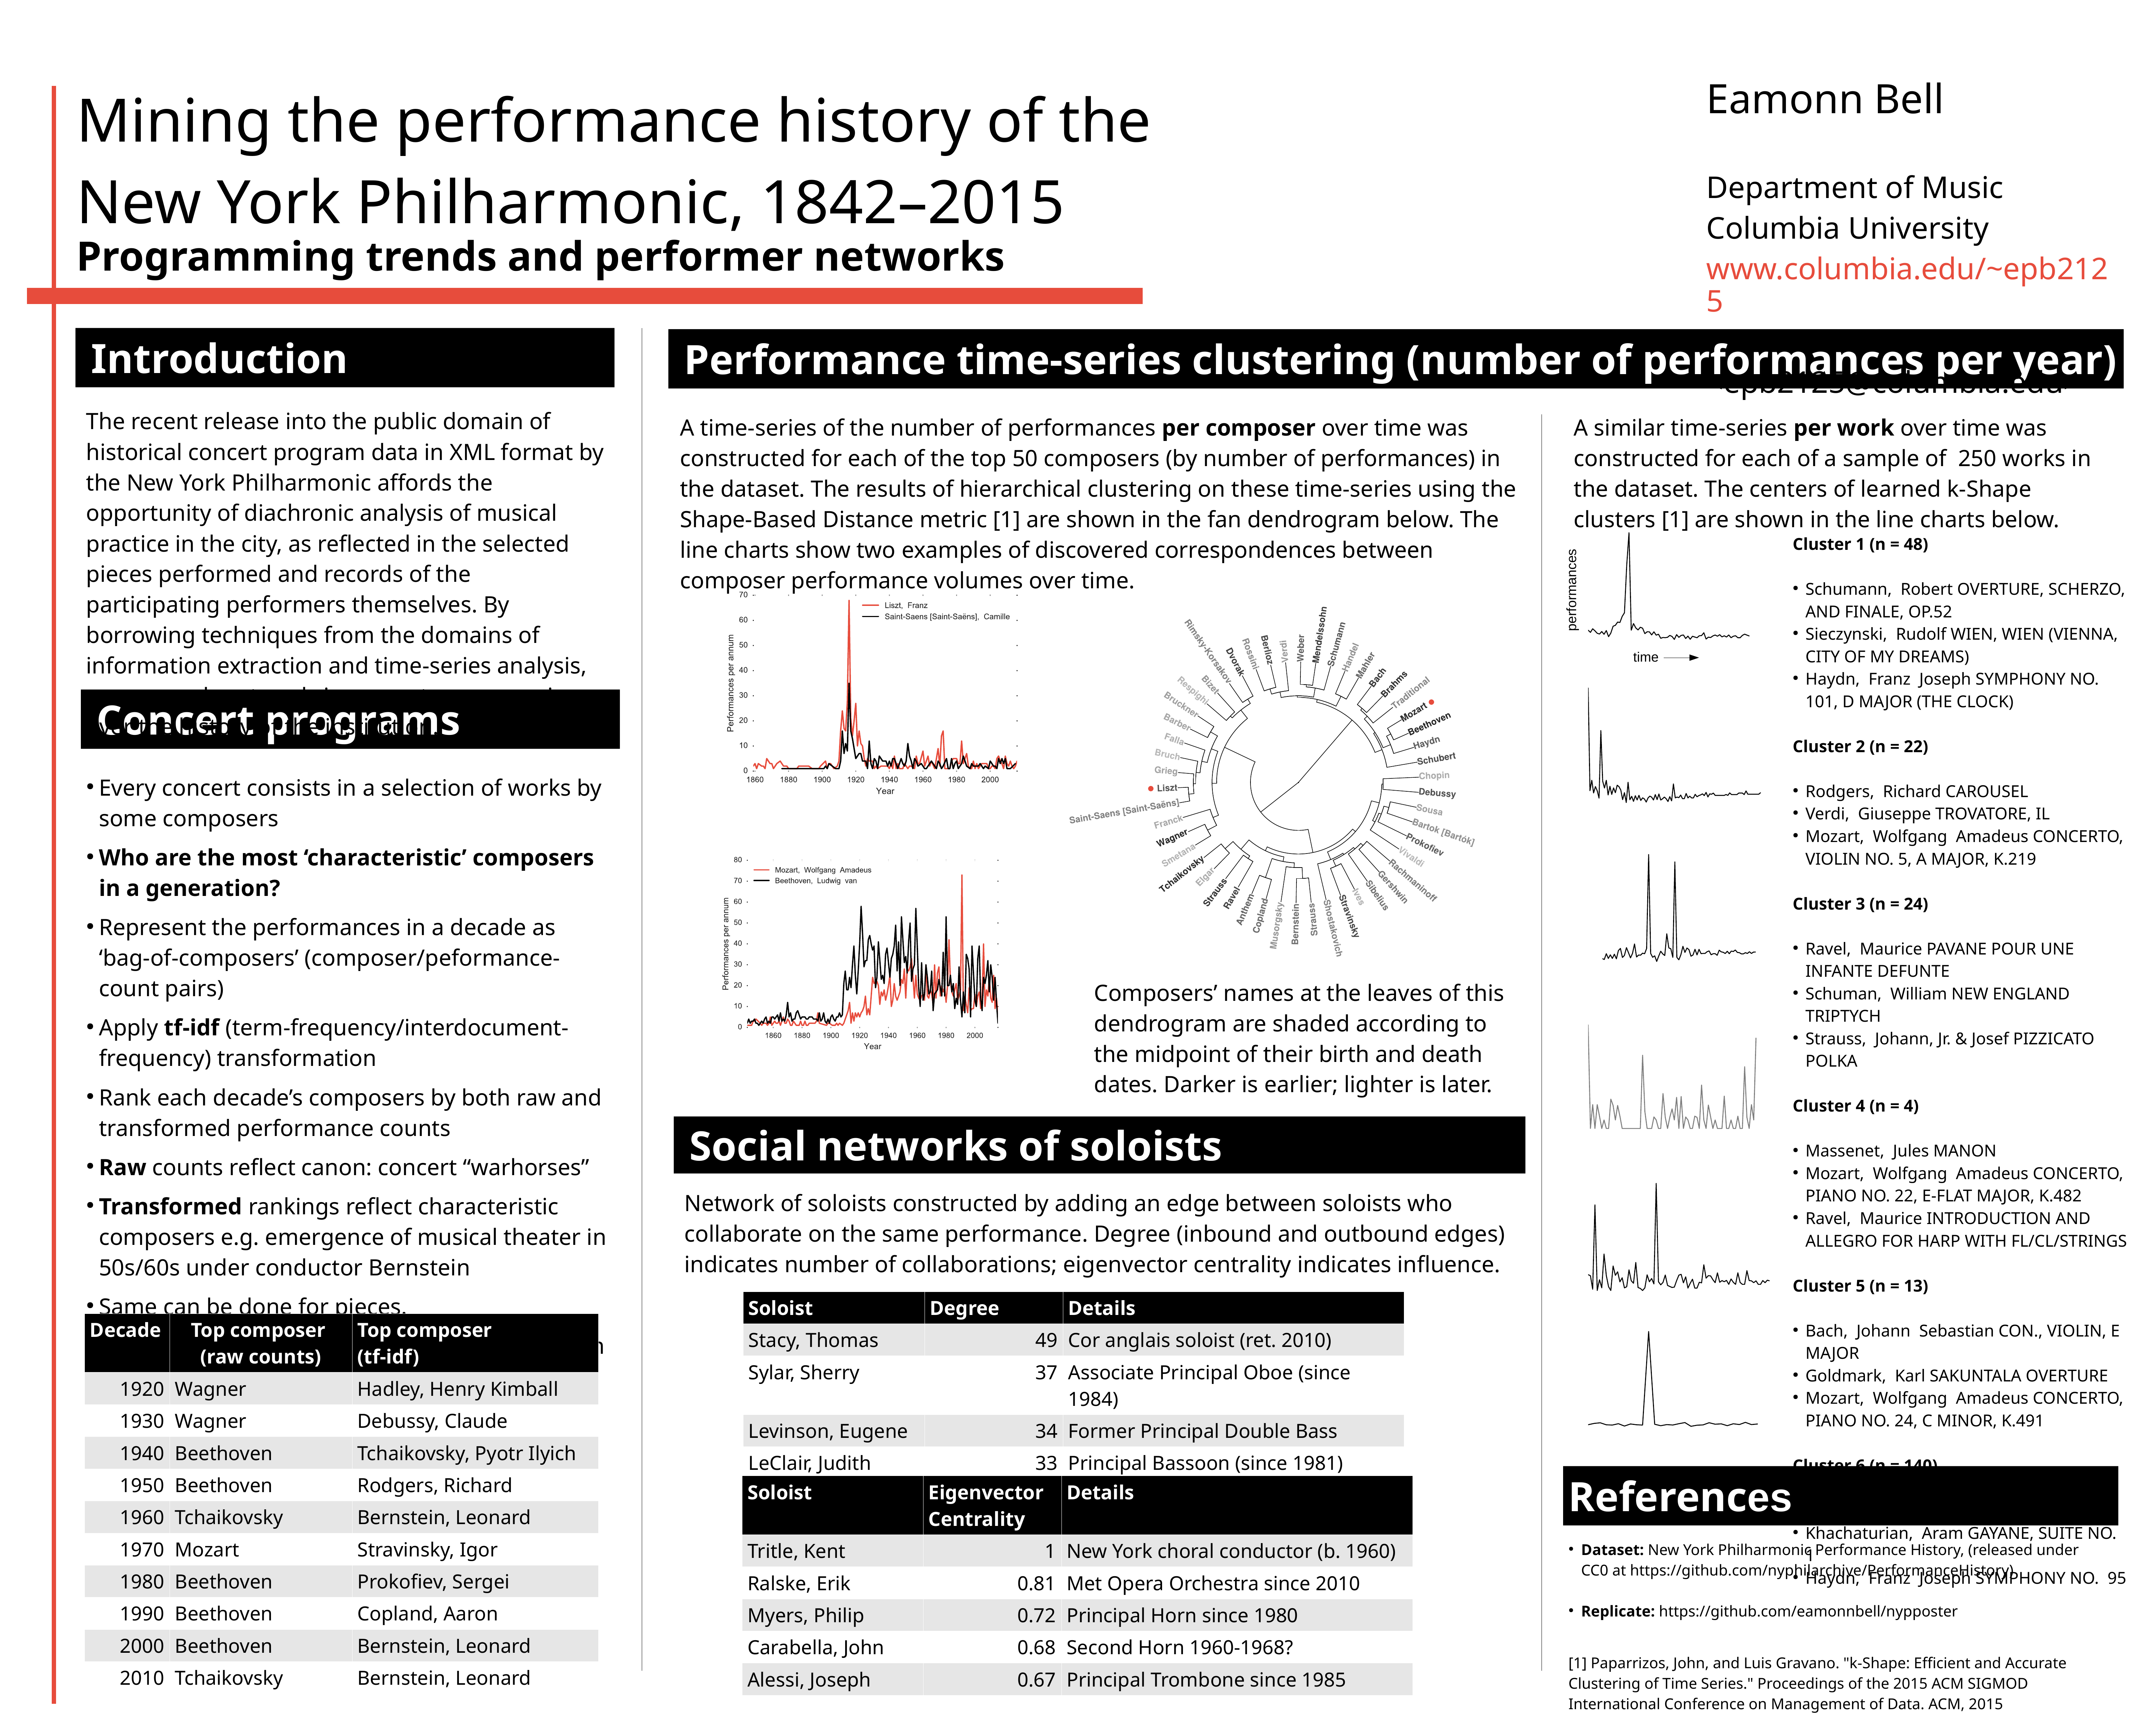

Eamonn Bell
Department of Music
Columbia University
www.columbia.edu/~epb2125
<epb2125@columbia.edu>
Mining the performance history of the
New York Philharmonic, 1842–2015
Programming trends and performer networks
 Introduction
 Performance time-series clustering (number of performances per year)
The recent release into the public domain of historical concert program data in XML format by the New York Philharmonic affords the opportunity of diachronic analysis of musical practice in the city, as reflected in the selected pieces performed and records of the participating performers themselves. By borrowing techniques from the domains of information extraction and time-series analysis, we can explore trends in concert programming over the history of the institution.
A time-series of the number of performances per composer over time was constructed for each of the top 50 composers (by number of performances) in the dataset. The results of hierarchical clustering on these time-series using the Shape-Based Distance metric [1] are shown in the fan dendrogram below. The line charts show two examples of discovered correspondences between composer performance volumes over time.
A similar time-series per work over time was constructed for each of a sample of 250 works in the dataset. The centers of learned k-Shape clusters [1] are shown in the line charts below.
Cluster 1 (n = 48)
Schumann, Robert OVERTURE, SCHERZO, AND FINALE, OP.52
Sieczynski, Rudolf WIEN, WIEN (VIENNA, CITY OF MY DREAMS)
Haydn, Franz Joseph SYMPHONY NO. 101, D MAJOR (THE CLOCK)
Cluster 2 (n = 22)
Rodgers, Richard CAROUSEL
Verdi, Giuseppe TROVATORE, IL
Mozart, Wolfgang Amadeus CONCERTO, VIOLIN NO. 5, A MAJOR, K.219
Cluster 3 (n = 24)
Ravel, Maurice PAVANE POUR UNE INFANTE DEFUNTE
Schuman, William NEW ENGLAND TRIPTYCH
Strauss, Johann, Jr. & Josef PIZZICATO POLKA
Cluster 4 (n = 4)
Massenet, Jules MANON
Mozart, Wolfgang Amadeus CONCERTO, PIANO NO. 22, E-FLAT MAJOR, K.482
Ravel, Maurice INTRODUCTION AND ALLEGRO FOR HARP WITH FL/CL/STRINGS
Cluster 5 (n = 13)
Bach, Johann Sebastian CON., VIOLIN, E MAJOR
Goldmark, Karl SAKUNTALA OVERTURE
Mozart, Wolfgang Amadeus CONCERTO, PIANO NO. 24, C MINOR, K.491
Cluster 6 (n = 140)
Ponchielli, Amilcare GIOCONDA, LA
Khachaturian, Aram GAYANE, SUITE NO. 1
Haydn, Franz Joseph SYMPHONY NO. 95
performances
time
 Concert programs
Every concert consists in a selection of works by some composers
Who are the most ‘characteristic’ composers in a generation?
Represent the performances in a decade as ‘bag-of-composers’ (composer/peformance-count pairs)
Apply tf-idf (term-frequency/interdocument-frequency) transformation
Rank each decade’s composers by both raw and transformed performance counts
Raw counts reflect canon: concert “warhorses”
Transformed rankings reflect characteristic composers e.g. emergence of musical theater in 50s/60s under conductor Bernstein
Same can be done for pieces.
Applications to: cultural history; playlist curation
Composers’ names at the leaves of this dendrogram are shaded according to the midpoint of their birth and death dates. Darker is earlier; lighter is later.
 Social networks of soloists
Network of soloists constructed by adding an edge between soloists who collaborate on the same performance. Degree (inbound and outbound edges) indicates number of collaborations; eigenvector centrality indicates influence.
| Soloist | Degree | Details |
| --- | --- | --- |
| Stacy, Thomas | 49 | Cor anglais soloist (ret. 2010) |
| Sylar, Sherry | 37 | Associate Principal Oboe (since 1984) |
| Levinson, Eugene | 34 | Former Principal Double Bass |
| LeClair, Judith | 33 | Principal Bassoon (since 1981) |
| Drucker, Stanley | 33 | Clarinet; ret. 2009 after 60 years |
| Decade | Top composer (raw counts) | Top composer (tf-idf) |
| --- | --- | --- |
| 1920 | Wagner | Hadley, Henry Kimball |
| 1930 | Wagner | Debussy, Claude |
| 1940 | Beethoven | Tchaikovsky, Pyotr Ilyich |
| 1950 | Beethoven | Rodgers, Richard |
| 1960 | Tchaikovsky | Bernstein, Leonard |
| 1970 | Mozart | Stravinsky, Igor |
| 1980 | Beethoven | Prokofiev, Sergei |
| 1990 | Beethoven | Copland, Aaron |
| 2000 | Beethoven | Bernstein, Leonard |
| 2010 | Tchaikovsky | Bernstein, Leonard |
References
| Soloist | Eigenvector Centrality | Details |
| --- | --- | --- |
| Tritle, Kent | 1 | New York choral conductor (b. 1960) |
| Ralske, Erik | 0.81 | Met Opera Orchestra since 2010 |
| Myers, Philip | 0.72 | Principal Horn since 1980 |
| Carabella, John | 0.68 | Second Horn 1960-1968? |
| Alessi, Joseph | 0.67 | Principal Trombone since 1985 |
Dataset: New York Philharmonic Performance History, (released under CC0 at https://github.com/nyphilarchive/PerformanceHistory)
Replicate: https://github.com/eamonnbell/nypposter
[1] Paparrizos, John, and Luis Gravano. "k-Shape: Efficient and Accurate Clustering of Time Series." Proceedings of the 2015 ACM SIGMOD International Conference on Management of Data. ACM, 2015